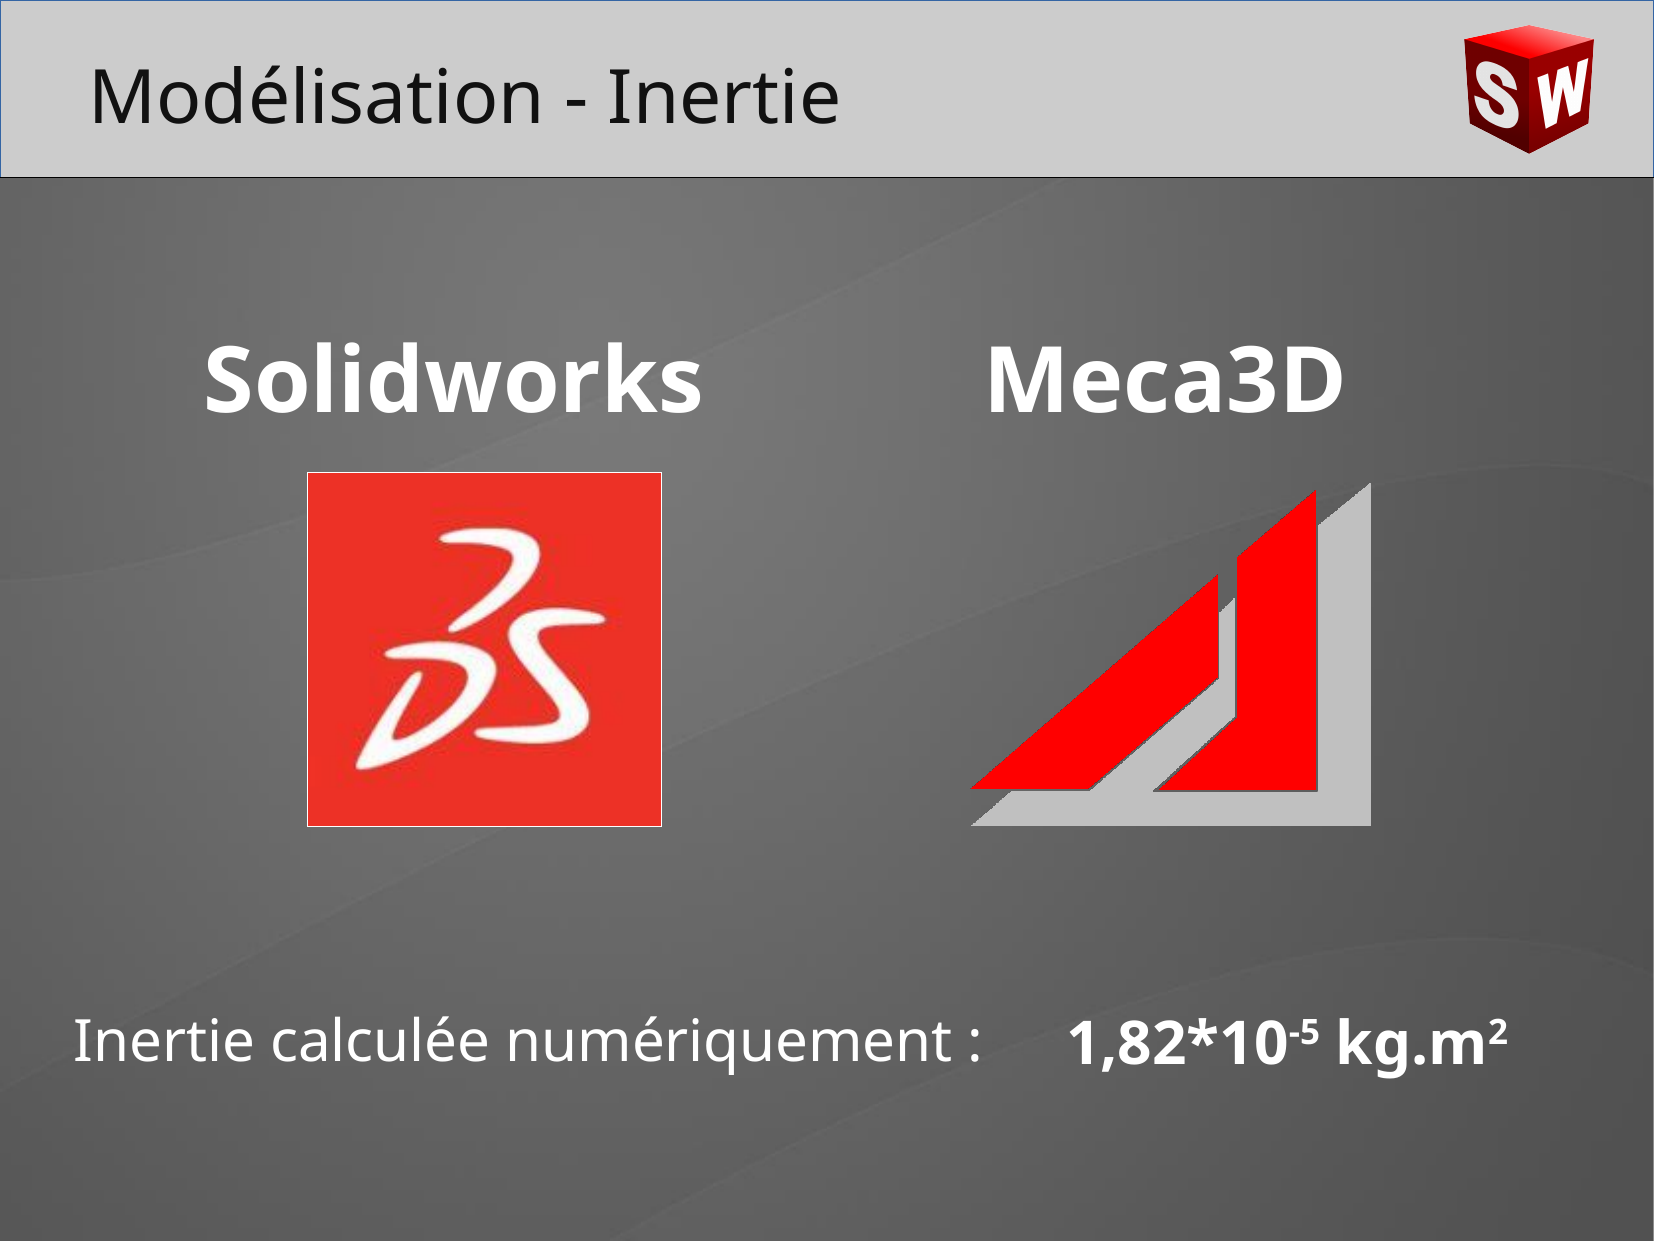

Modélisation - Inertie
Solidworks
Meca3D
Inertie calculée numériquement :
1,82*10-5 kg.m2